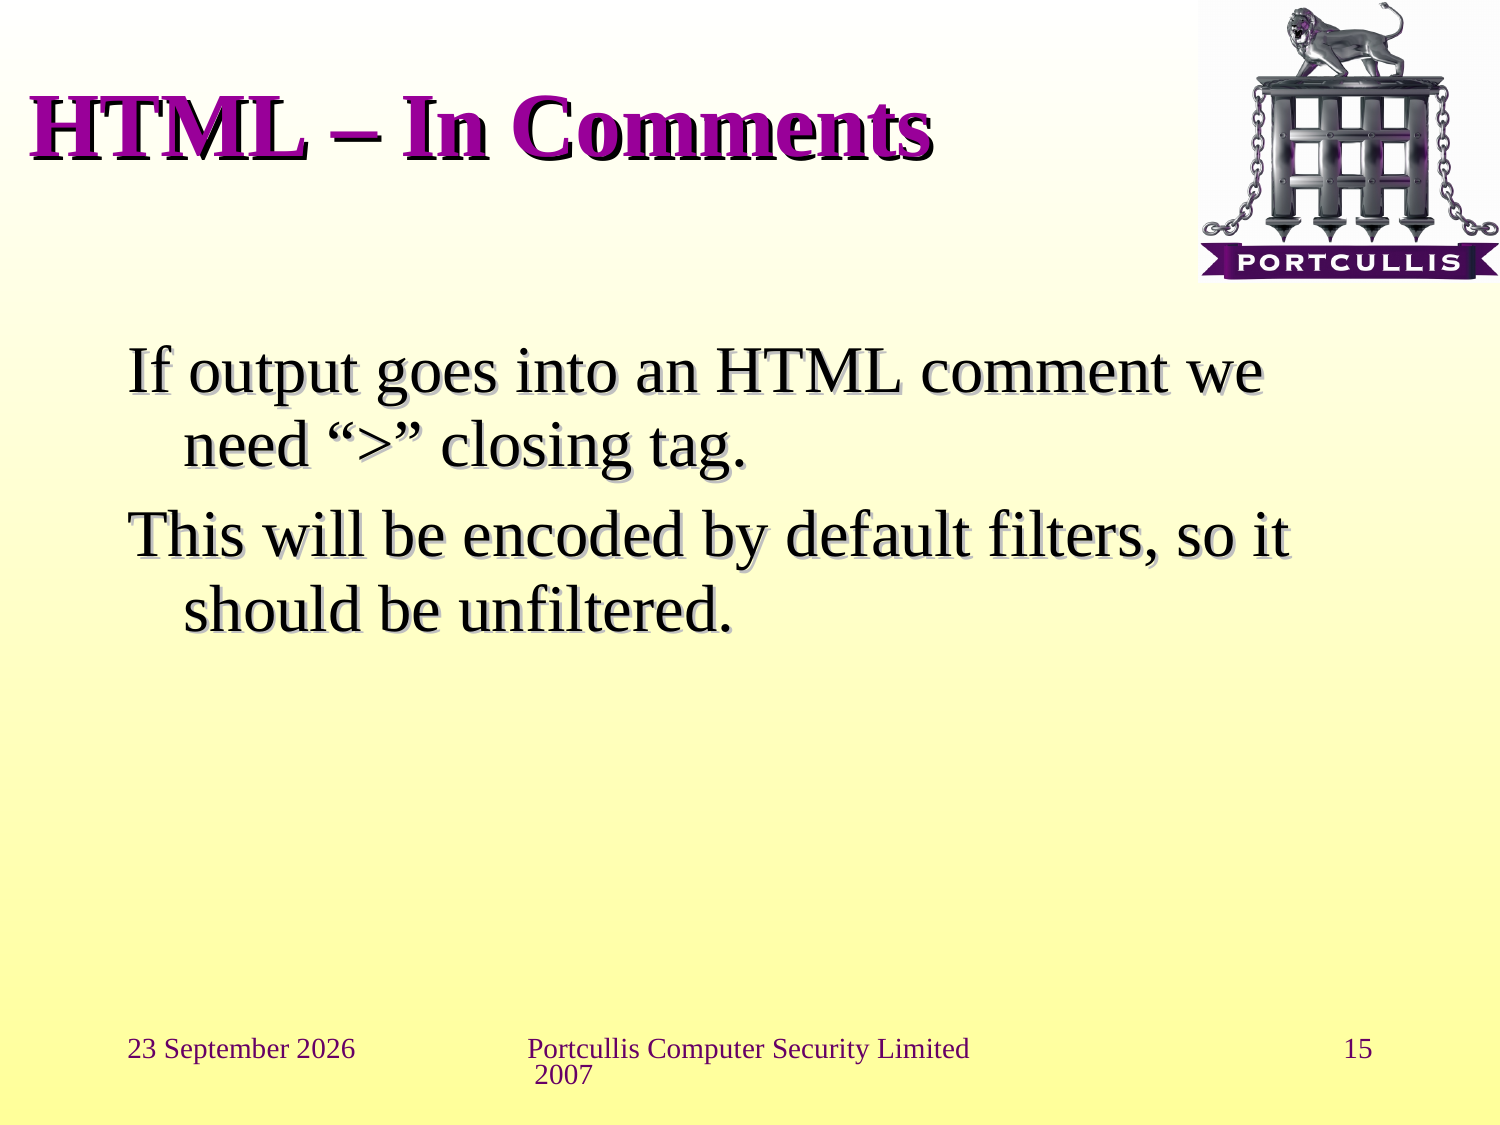

# HTML – In Comments
If output goes into an HTML comment we need “>” closing tag.
This will be encoded by default filters, so it should be unfiltered.
Portcullis Computer Security Limited 2007
15